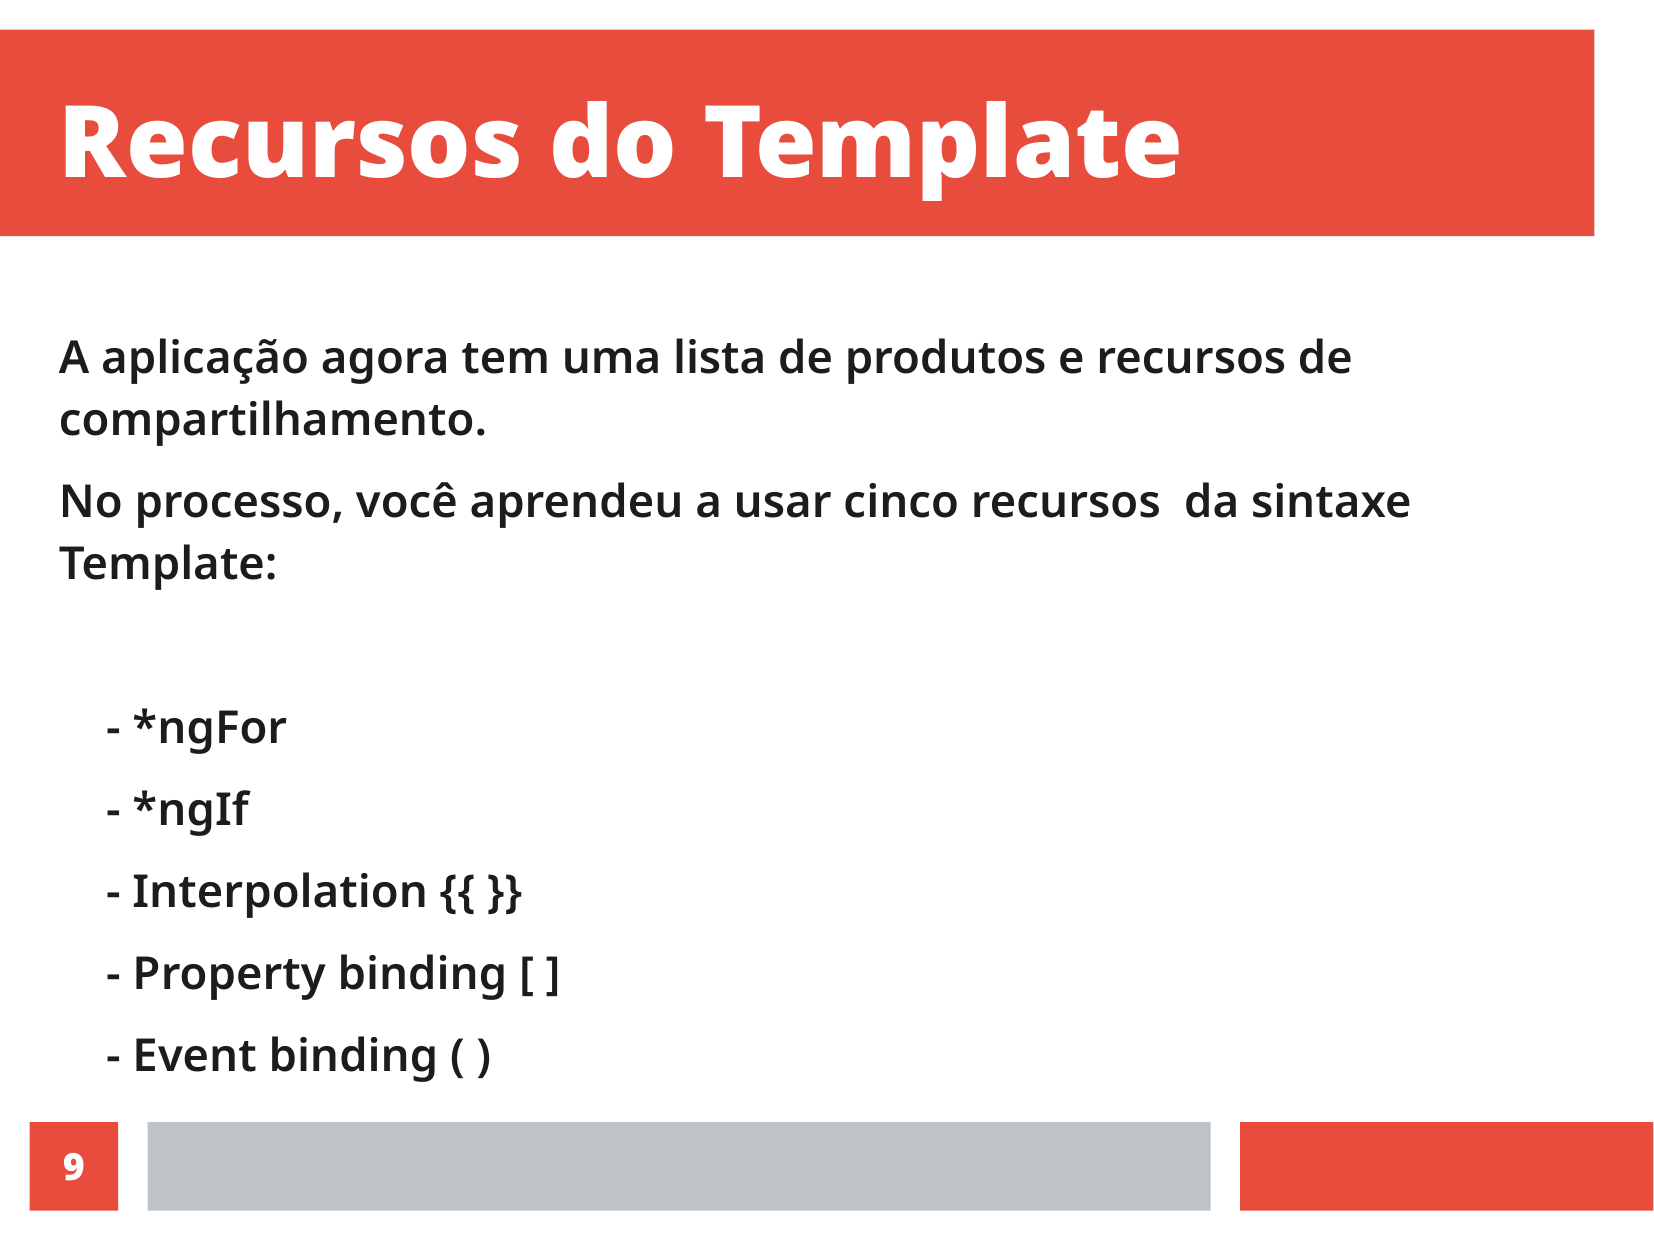

# Recursos do Template
A aplicação agora tem uma lista de produtos e recursos de compartilhamento.
No processo, você aprendeu a usar cinco recursos da sintaxe Template:
 - *ngFor
 - *ngIf
 - Interpolation {{ }}
 - Property binding [ ]
 - Event binding ( )
9